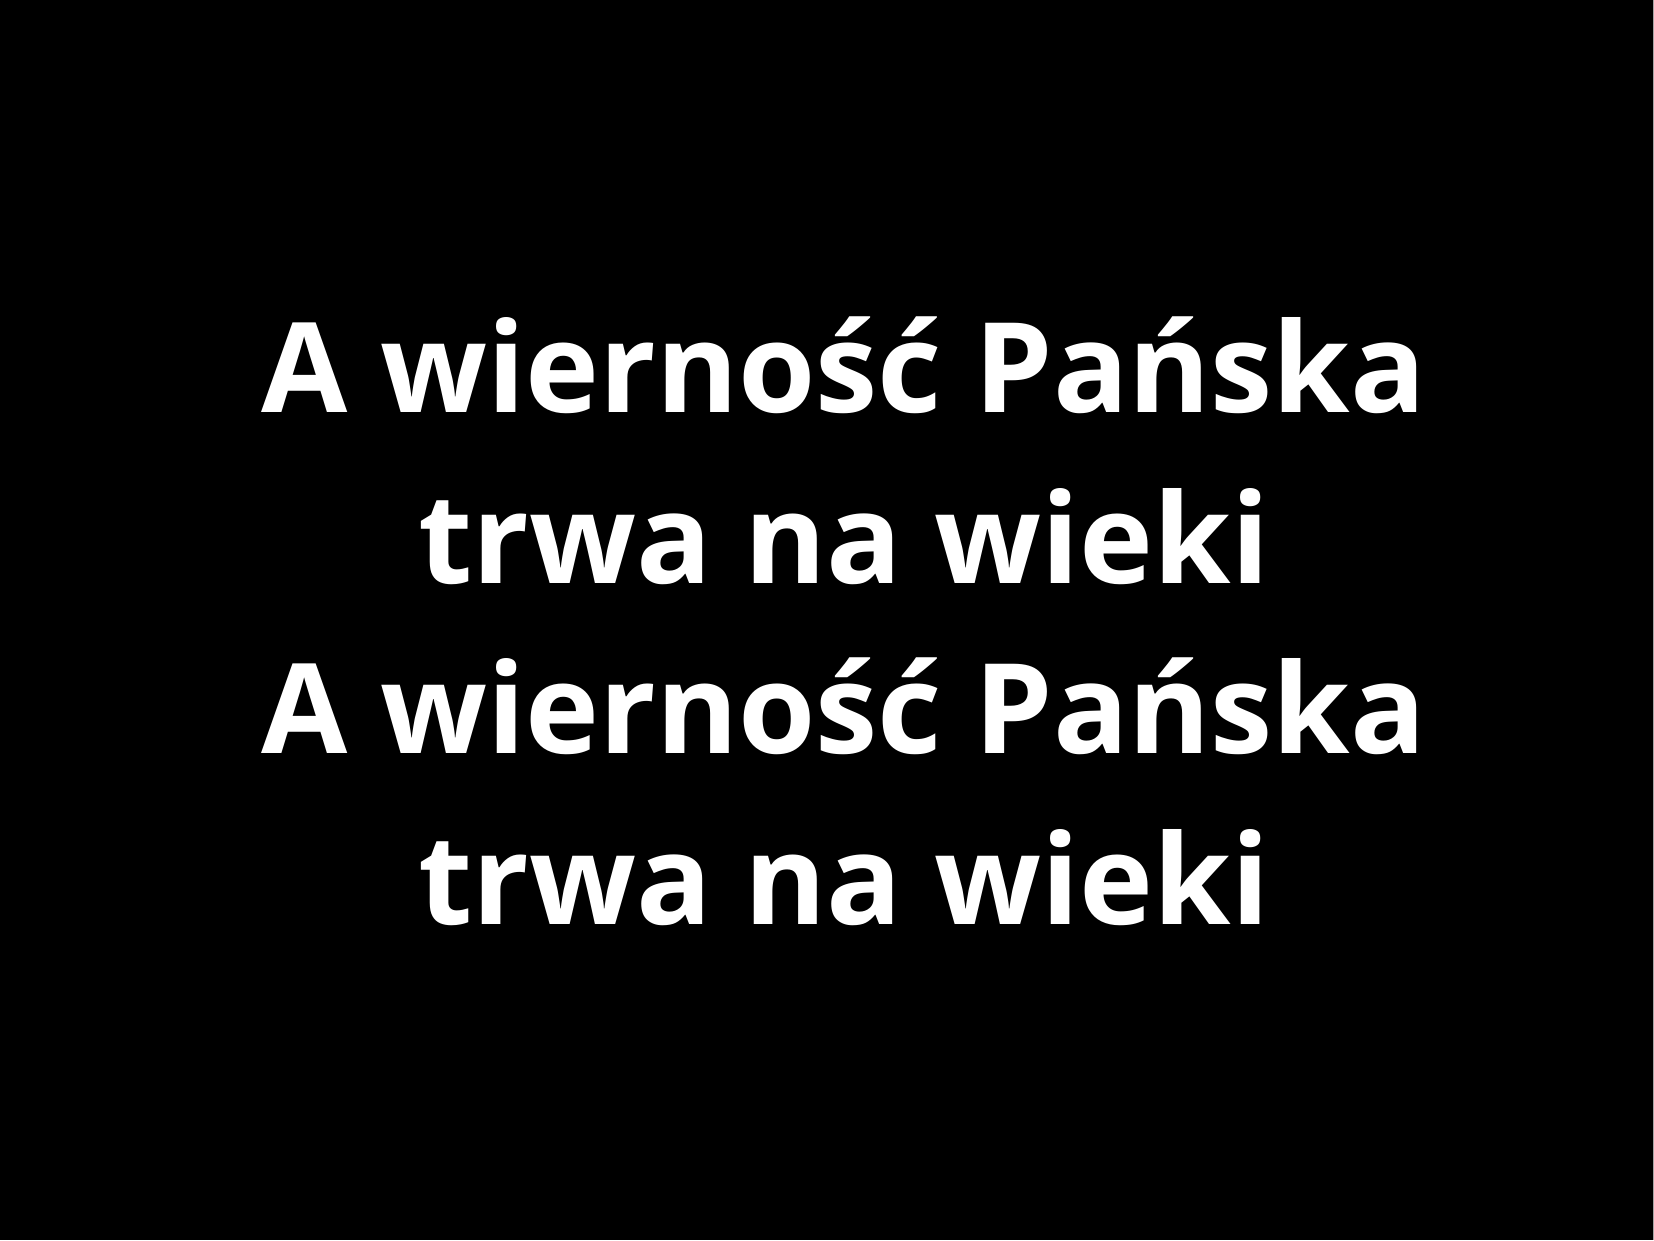

# A wierność Pańska
trwa na wieki
A wierność Pańska
trwa na wieki